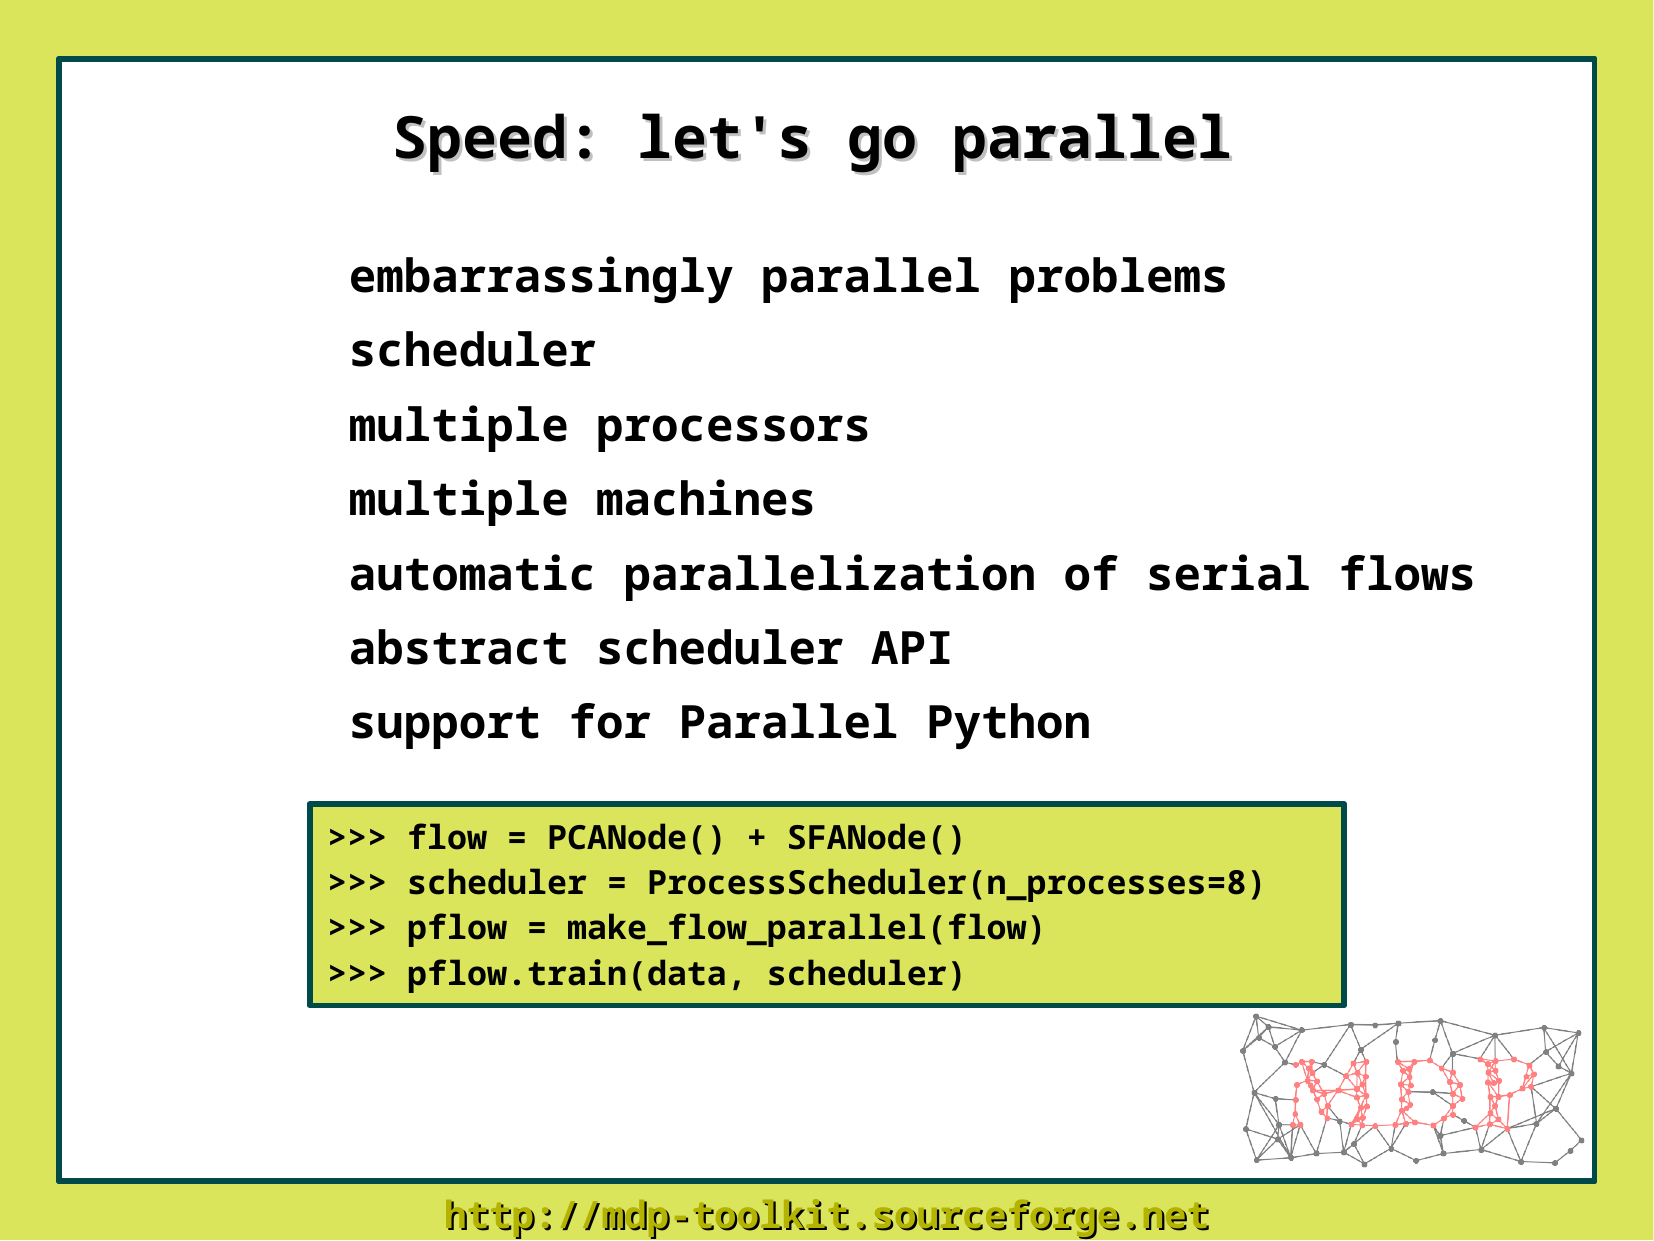

Speed: let's go parallel
embarrassingly parallel problems
scheduler
multiple processors
multiple machines
automatic parallelization of serial flows
abstract scheduler API
support for Parallel Python
>>> flow = PCANode() + SFANode()
>>> scheduler = ProcessScheduler(n_processes=8)
>>> pflow = make_flow_parallel(flow)
>>> pflow.train(data, scheduler)